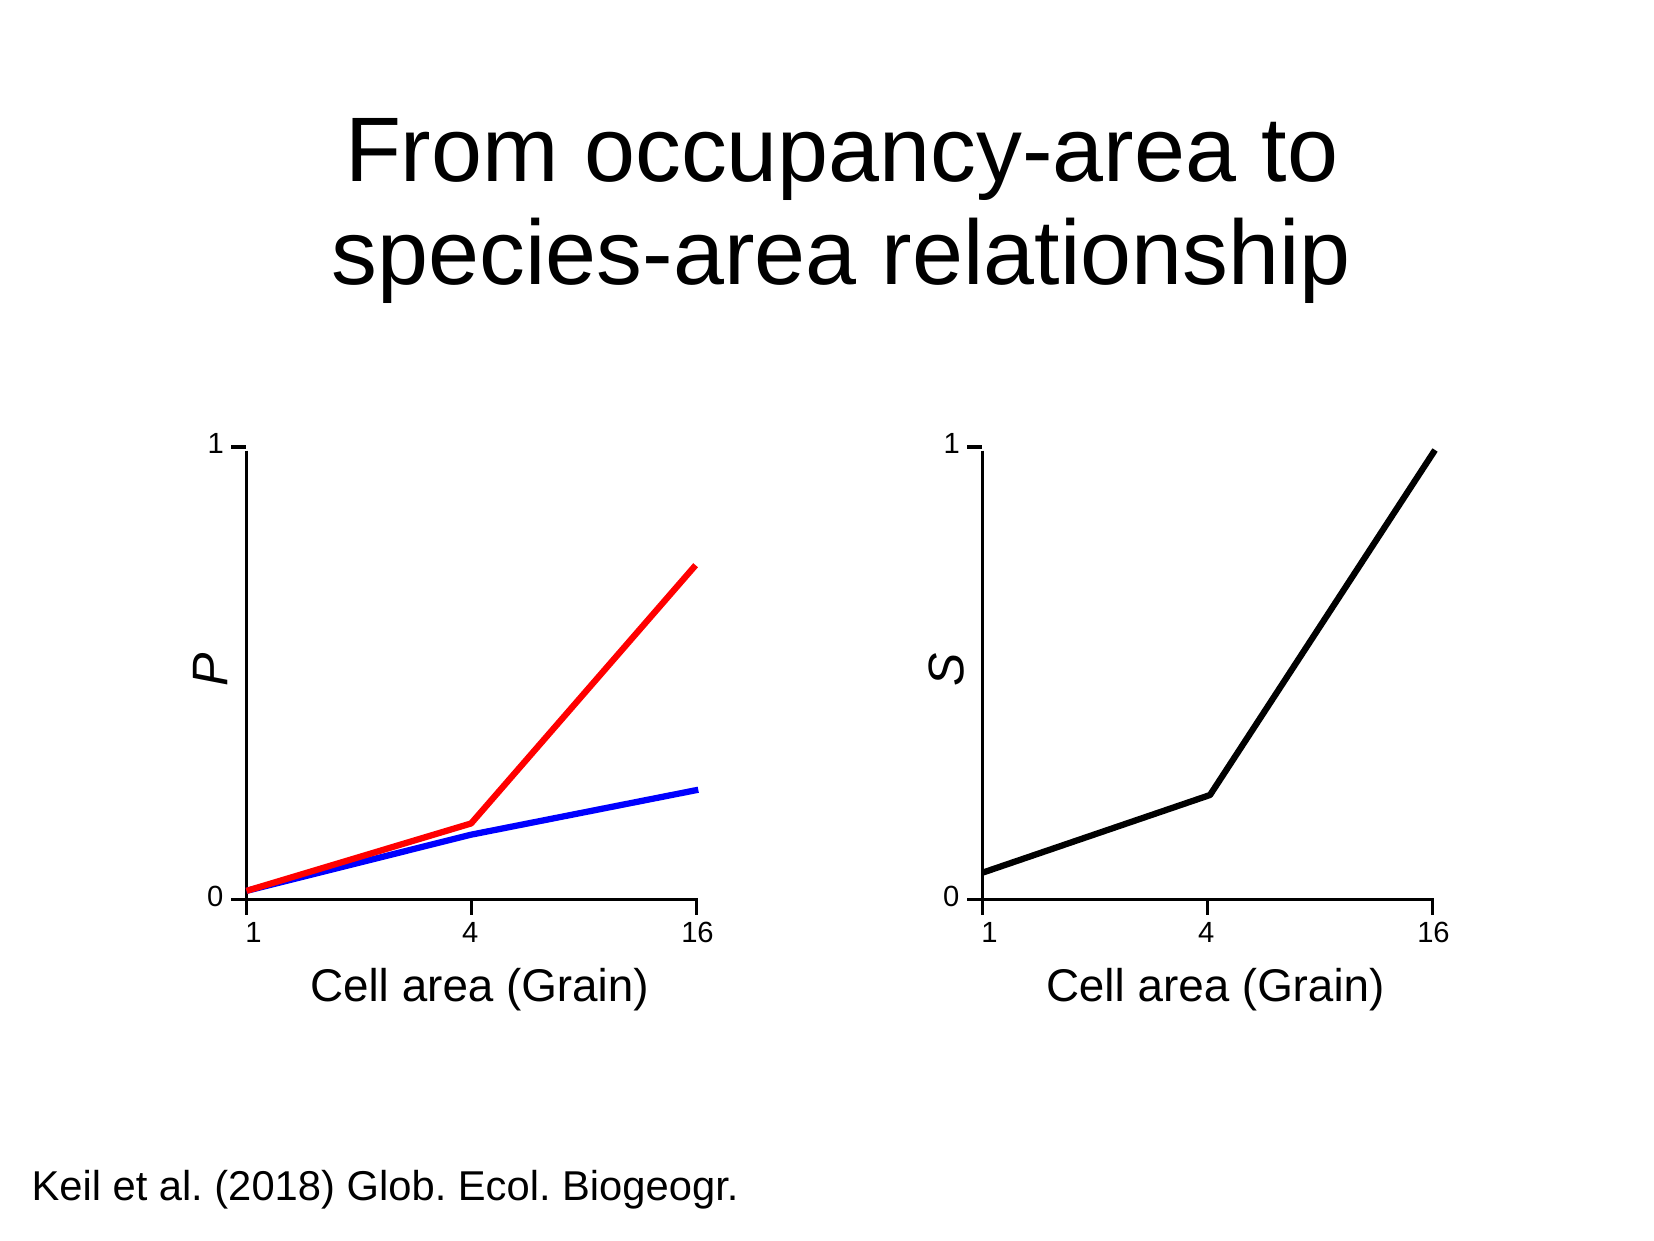

From occupancy-area to species-area relationship
1
1
P
S
0
0
1
1
4
16
4
16
Cell area (Grain)
Cell area (Grain)
Keil et al. (2018) Glob. Ecol. Biogeogr.